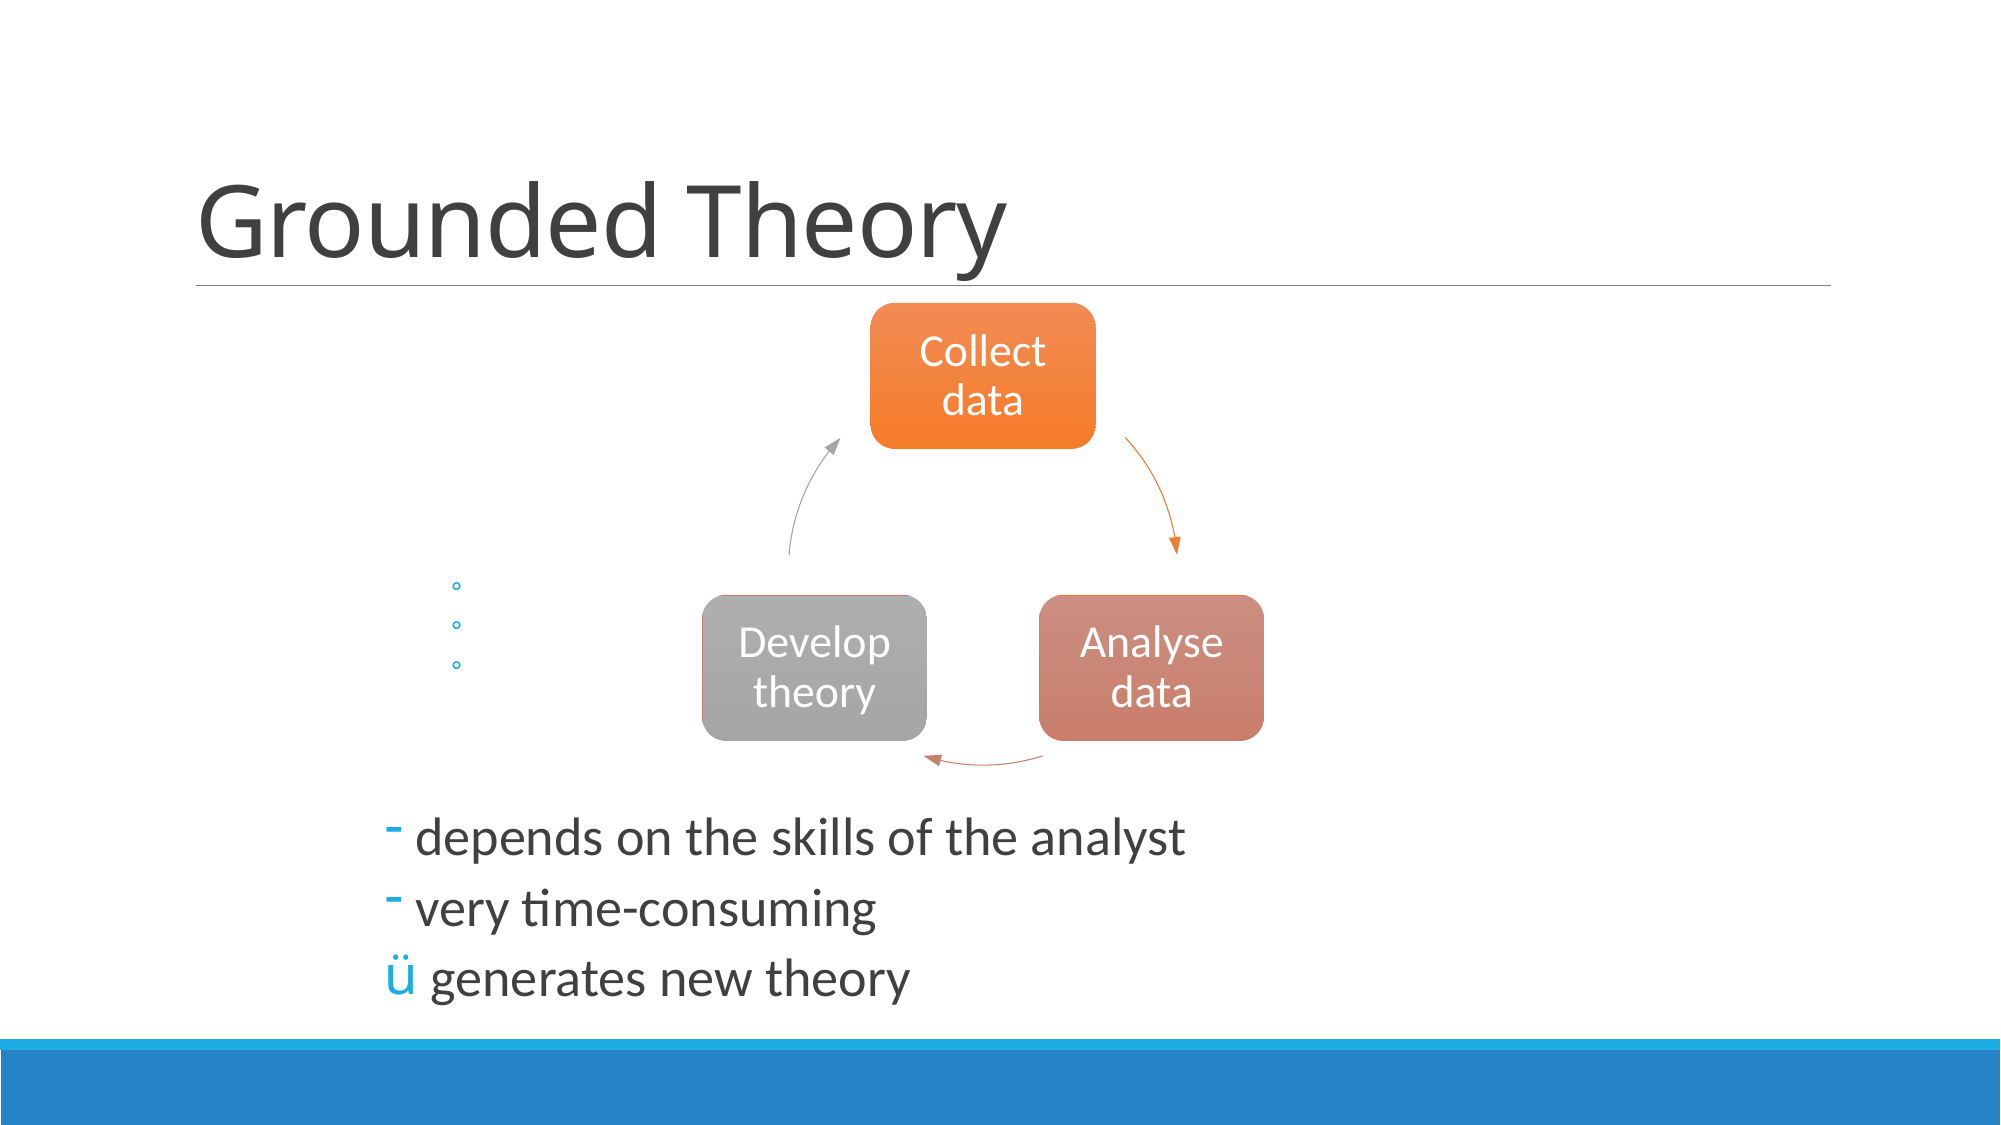

# Grounded Theory
Collect data
Develop theory
Analyse data
 depends on the skills of the analyst
 very time-consuming
 generates new theory